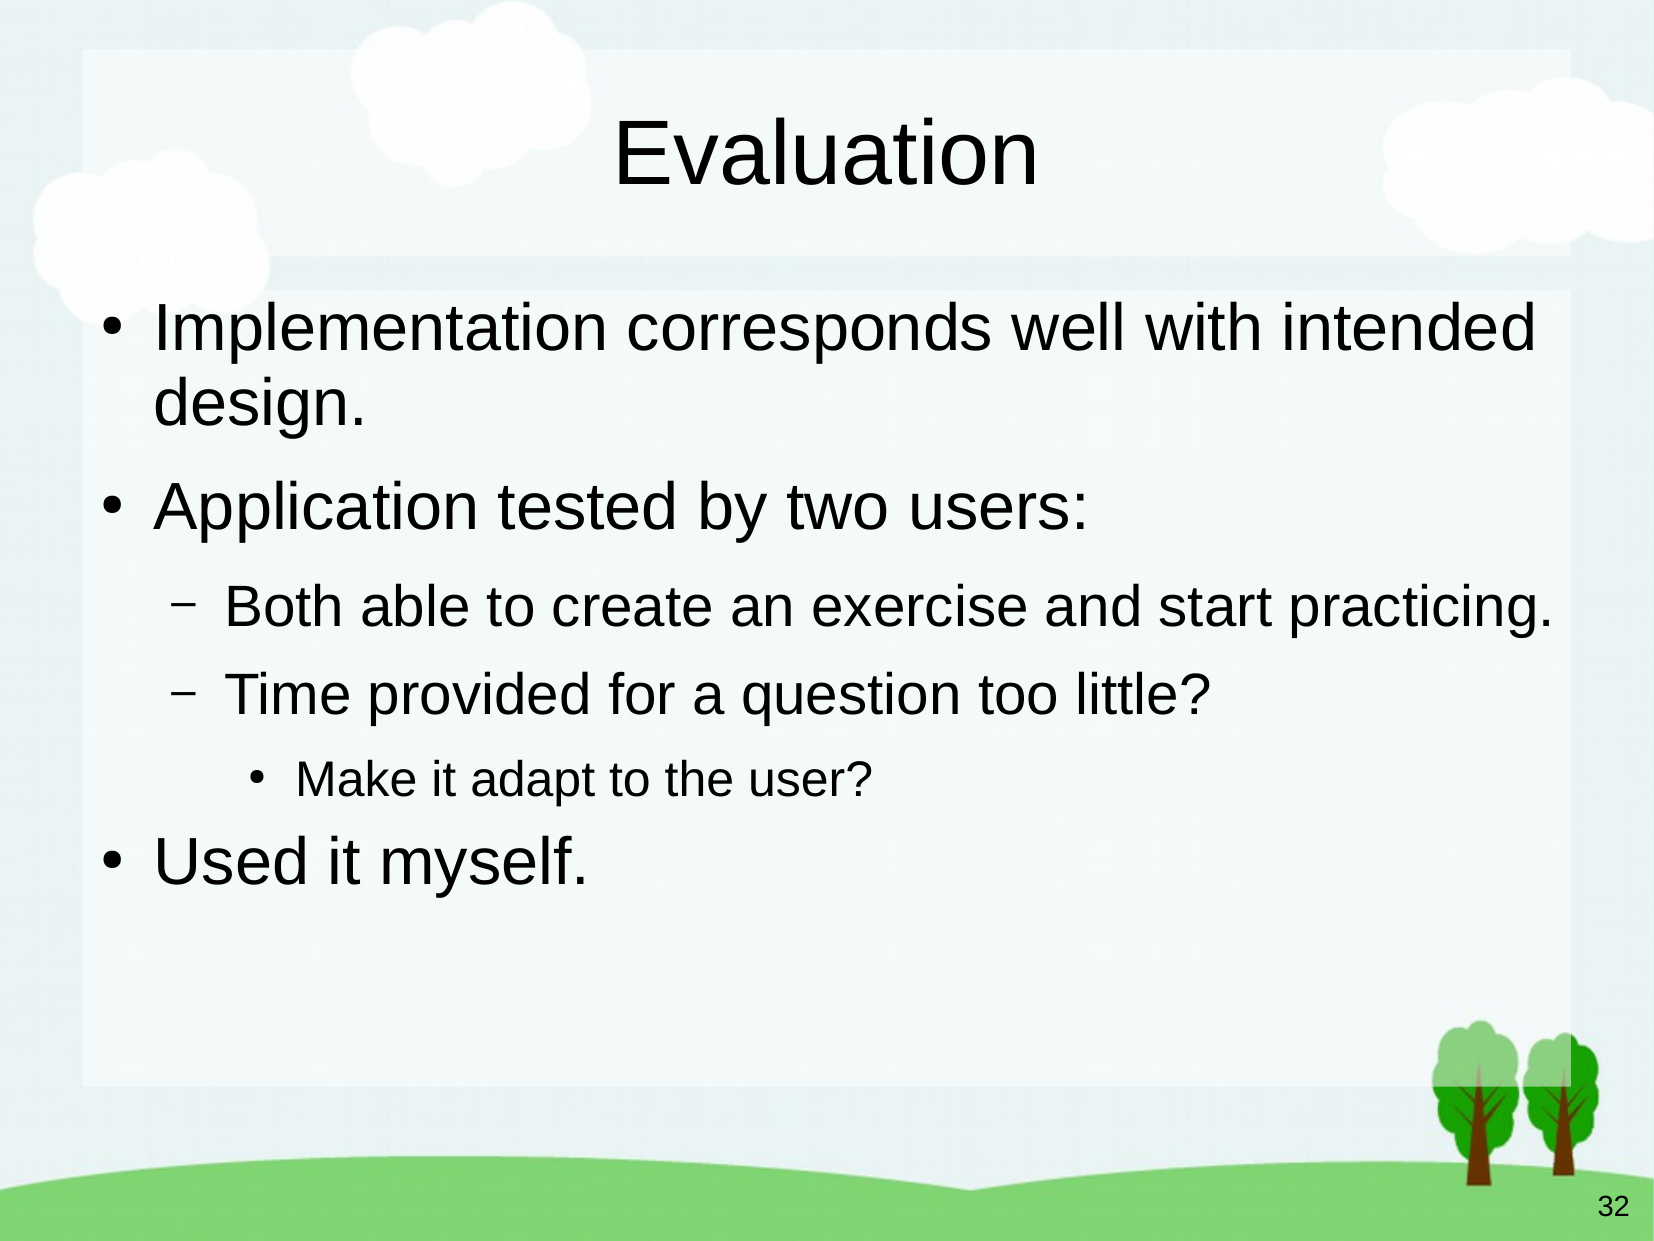

# Evaluation
Implementation corresponds well with intended design.
Application tested by two users:
Both able to create an exercise and start practicing.
Time provided for a question too little?
Make it adapt to the user?
Used it myself.
32